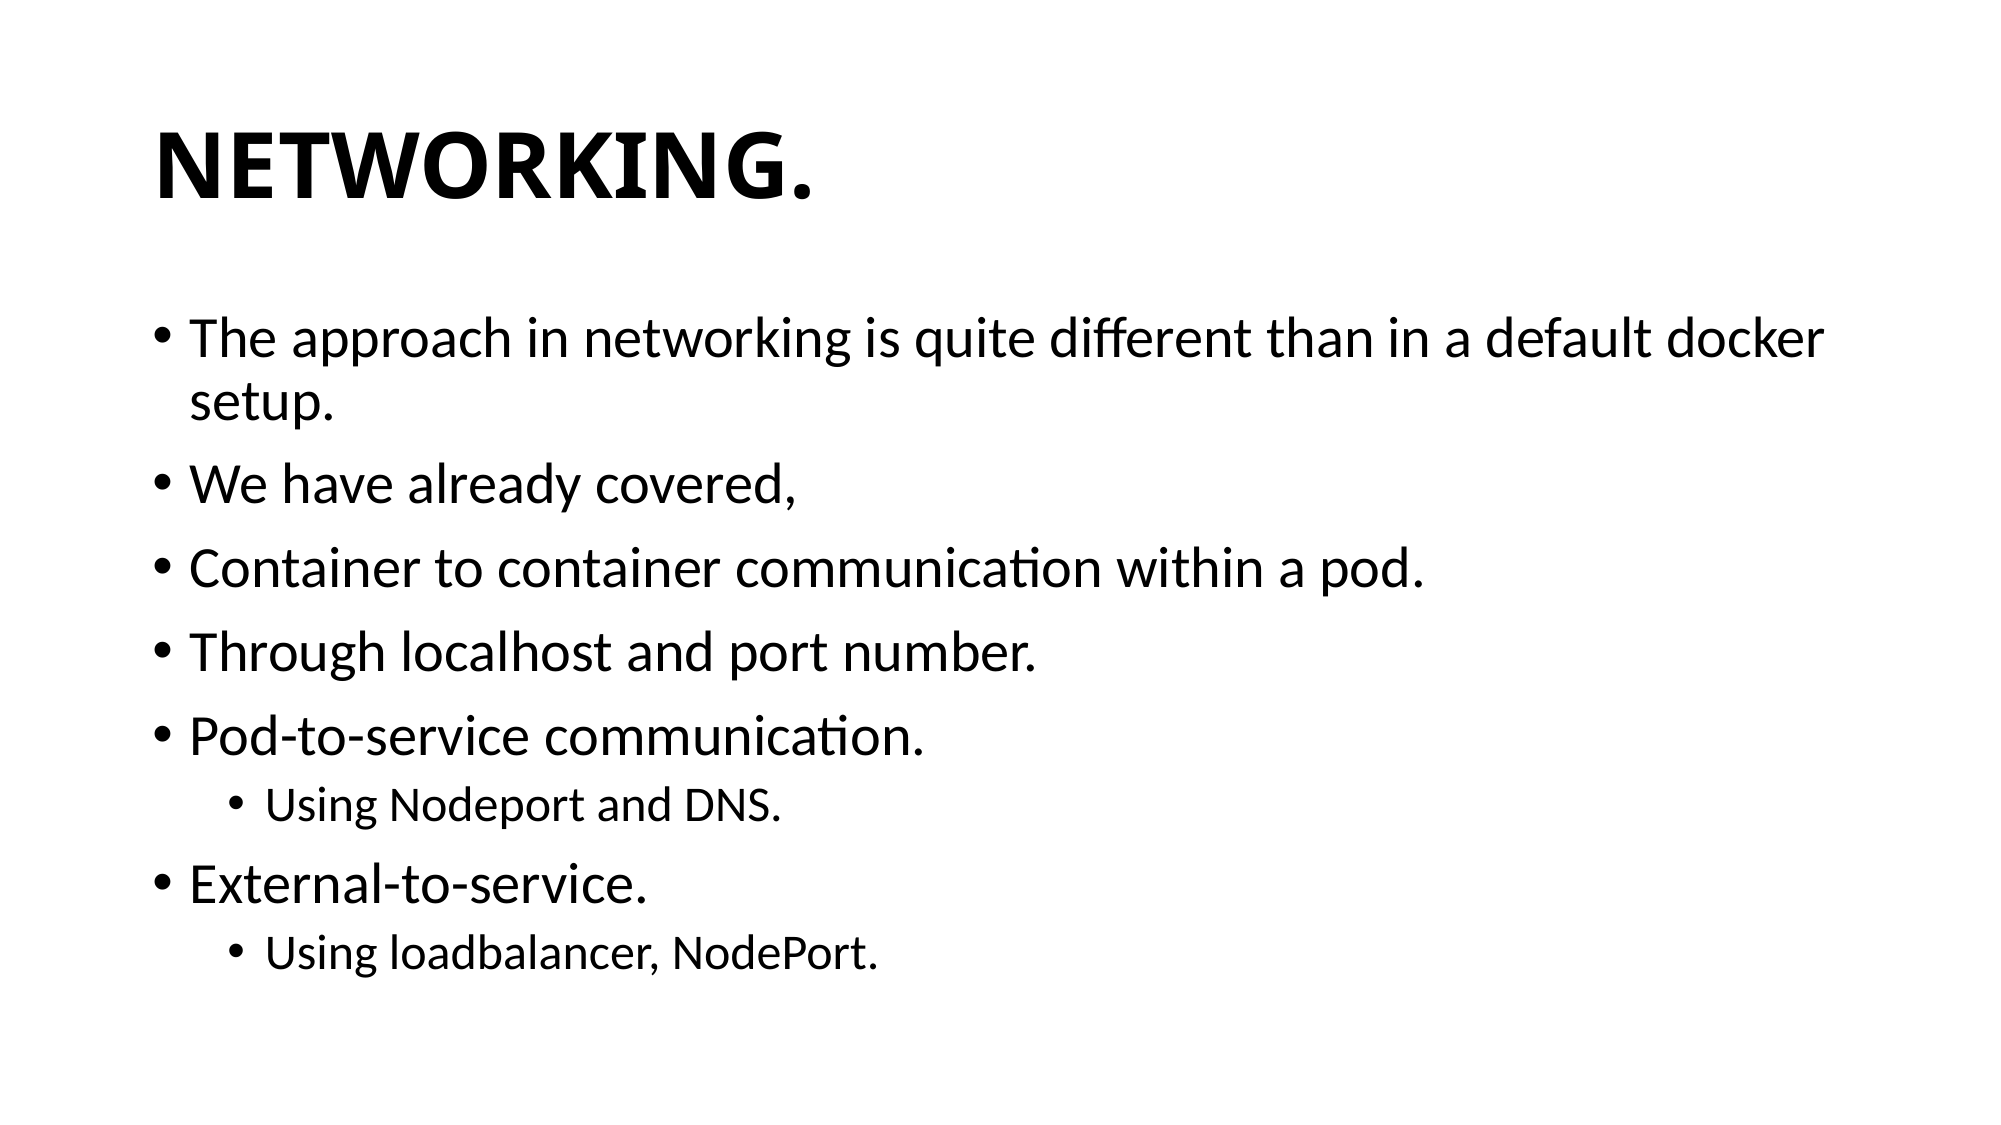

# NETWORKING.
The approach in networking is quite different than in a default docker setup.
We have already covered,
Container to container communication within a pod.
Through localhost and port number.
Pod-to-service communication.
Using Nodeport and DNS.
External-to-service.
Using loadbalancer, NodePort.